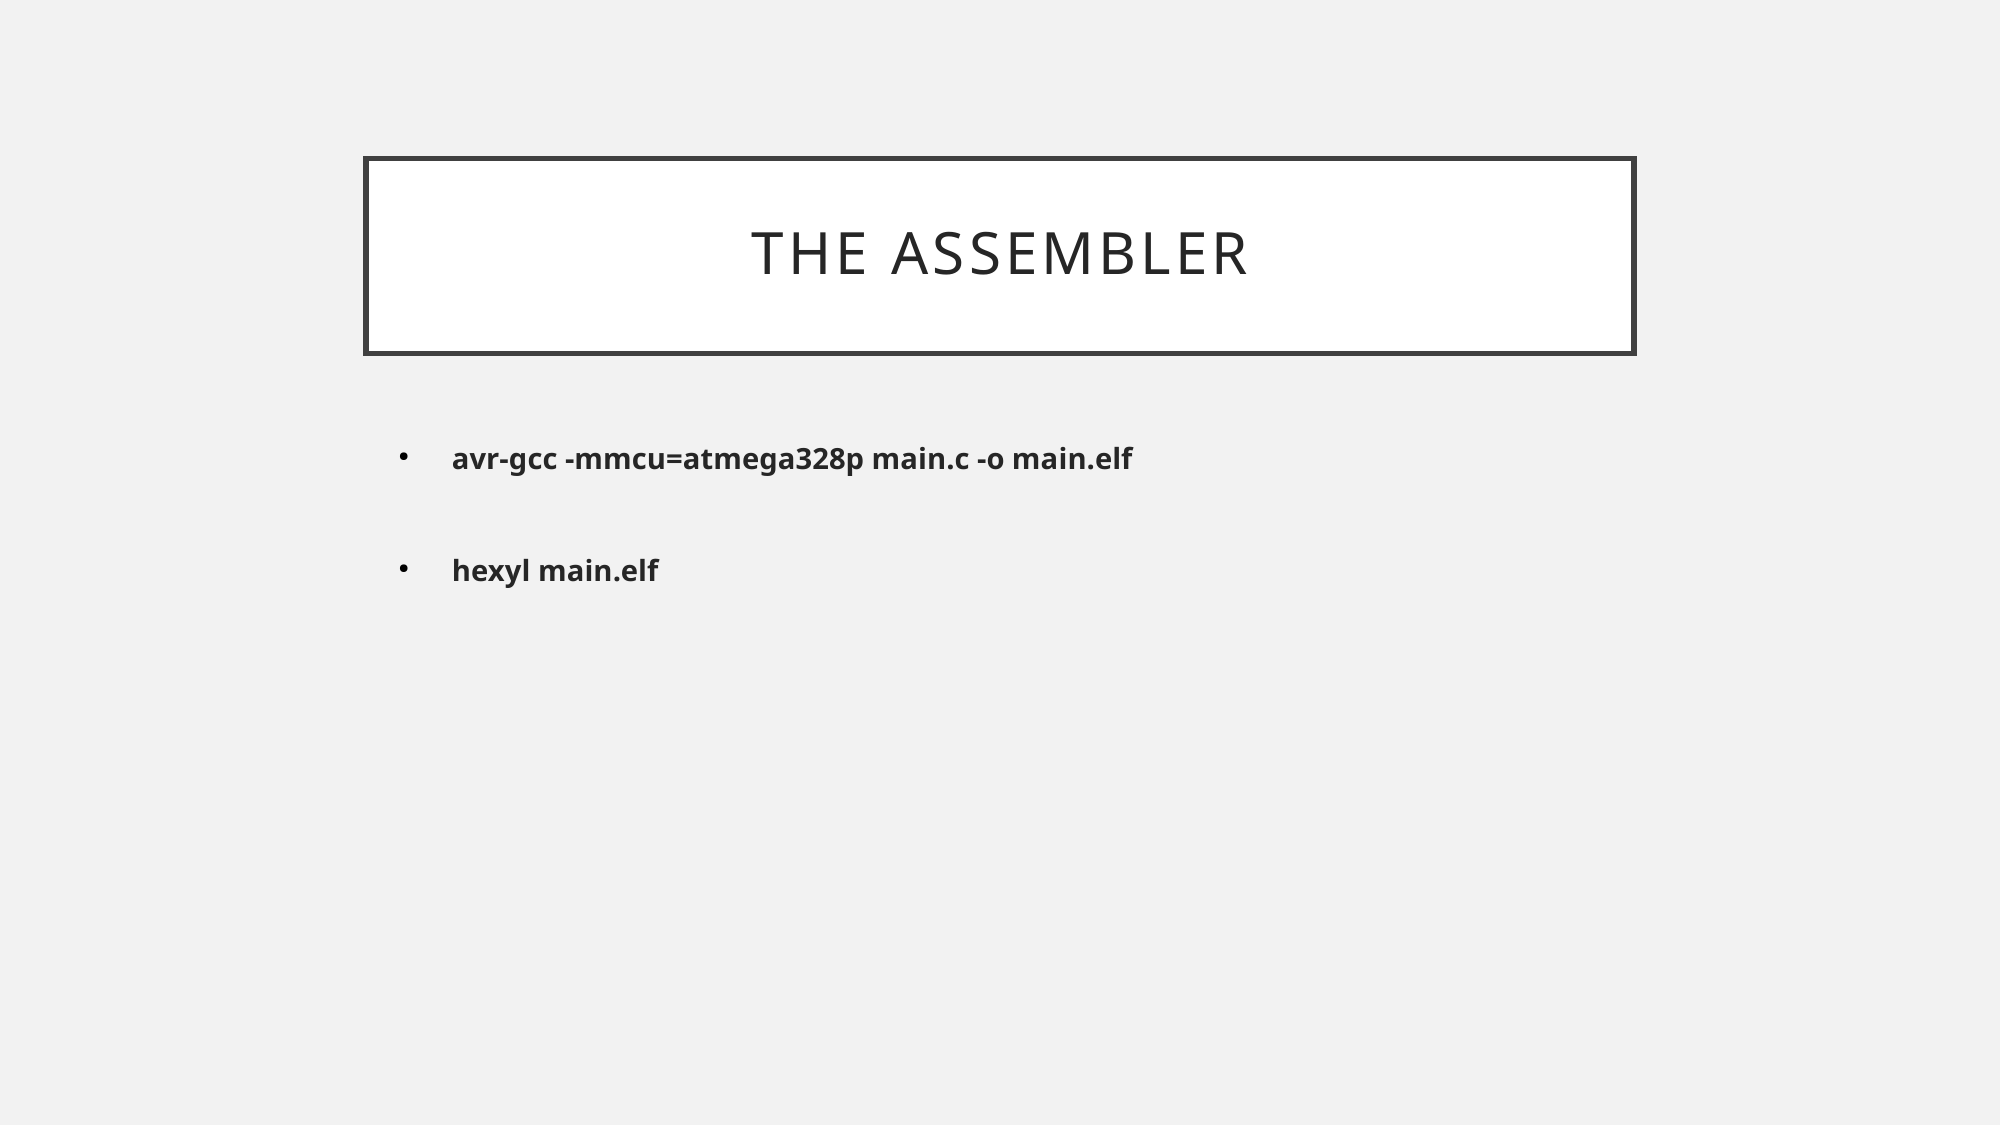

# The assembler
avr-gcc -mmcu=atmega328p main.c -o main.elf
hexyl main.elf